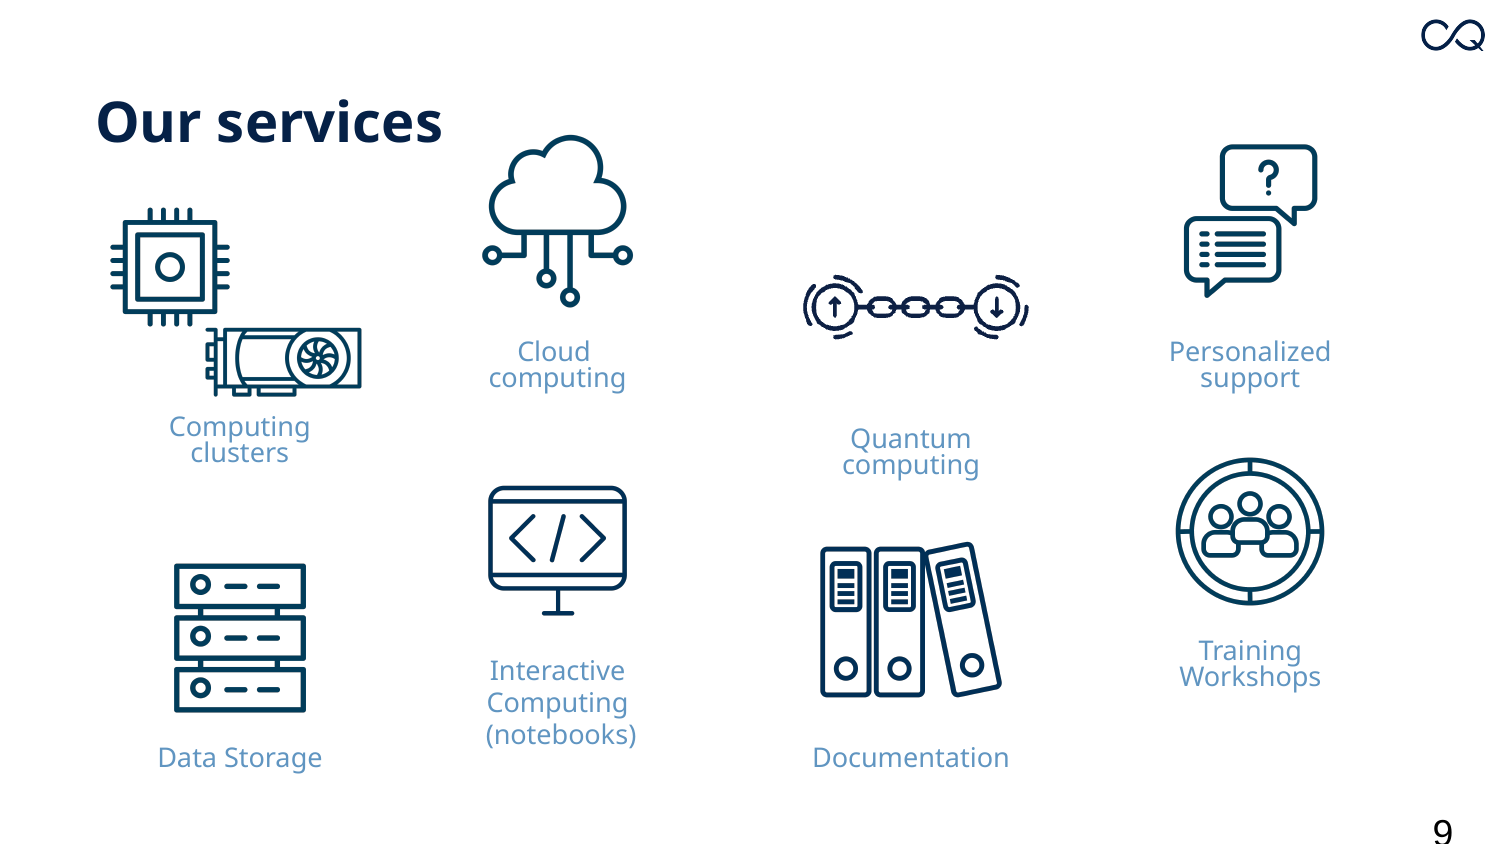

# Our services
Computing clusters
Cloud
computing
Personalized support
Quantum
computing
Training Workshops
Interactive
Computing
 (notebooks)
Data Storage
Documentation